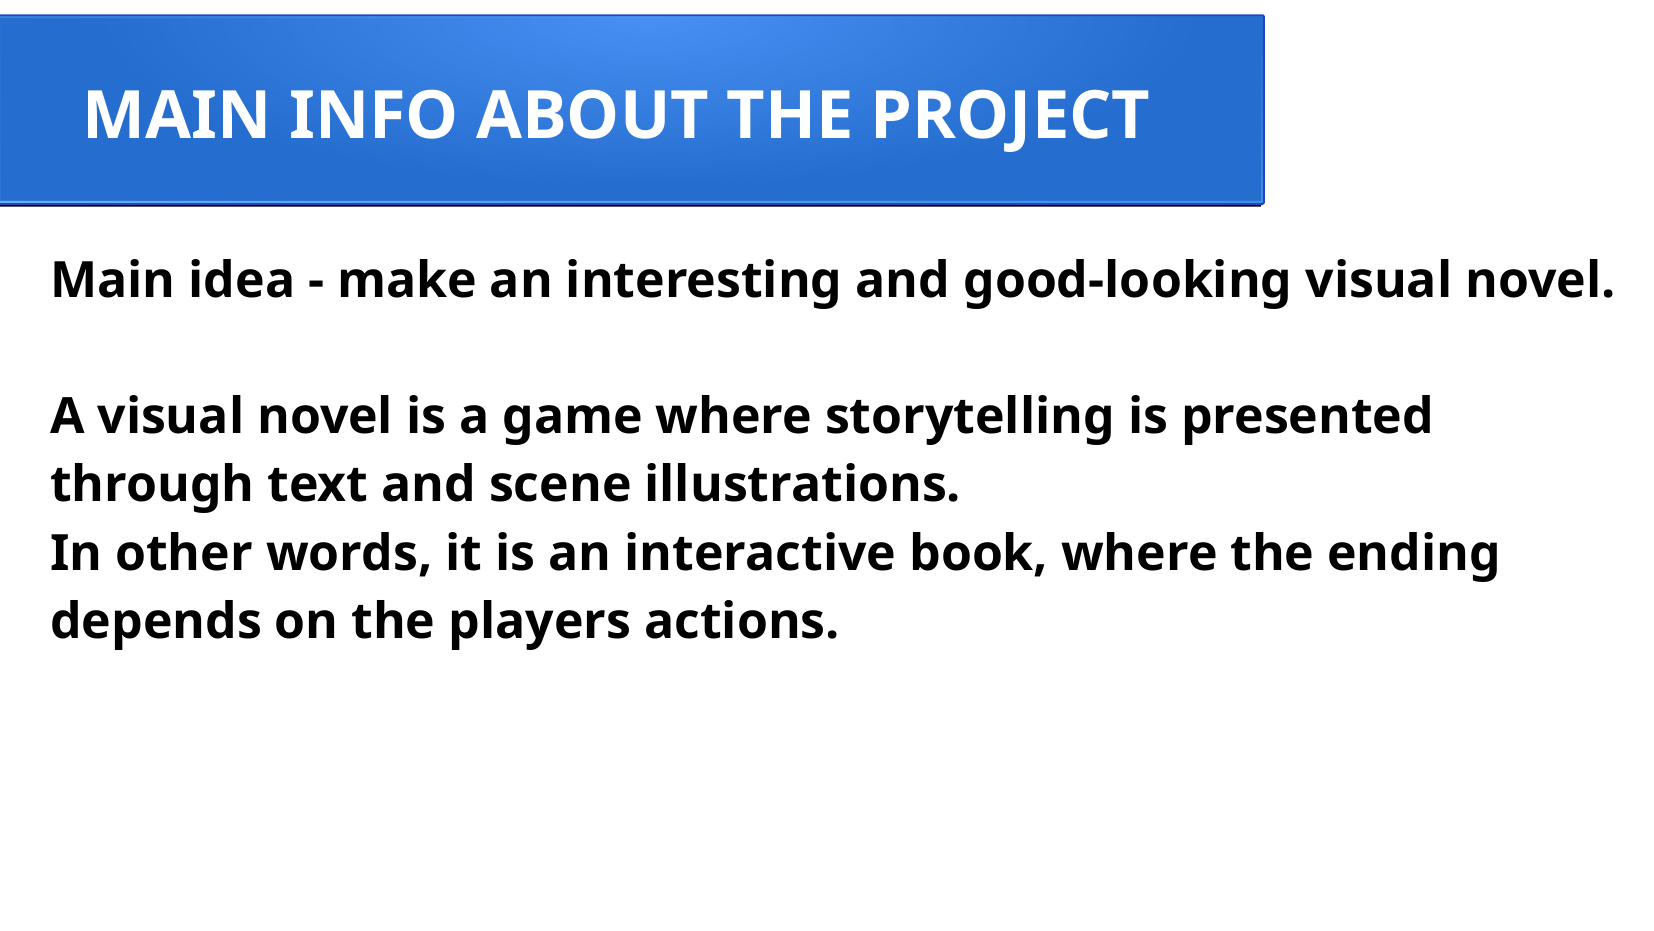

# MAIN INFO ABOUT THE PROJECT
Main idea - make an interesting and good-looking visual novel.
A visual novel is a game where storytelling is presented
through text and scene illustrations.
In other words, it is an interactive book, where the ending
depends on the players actions.